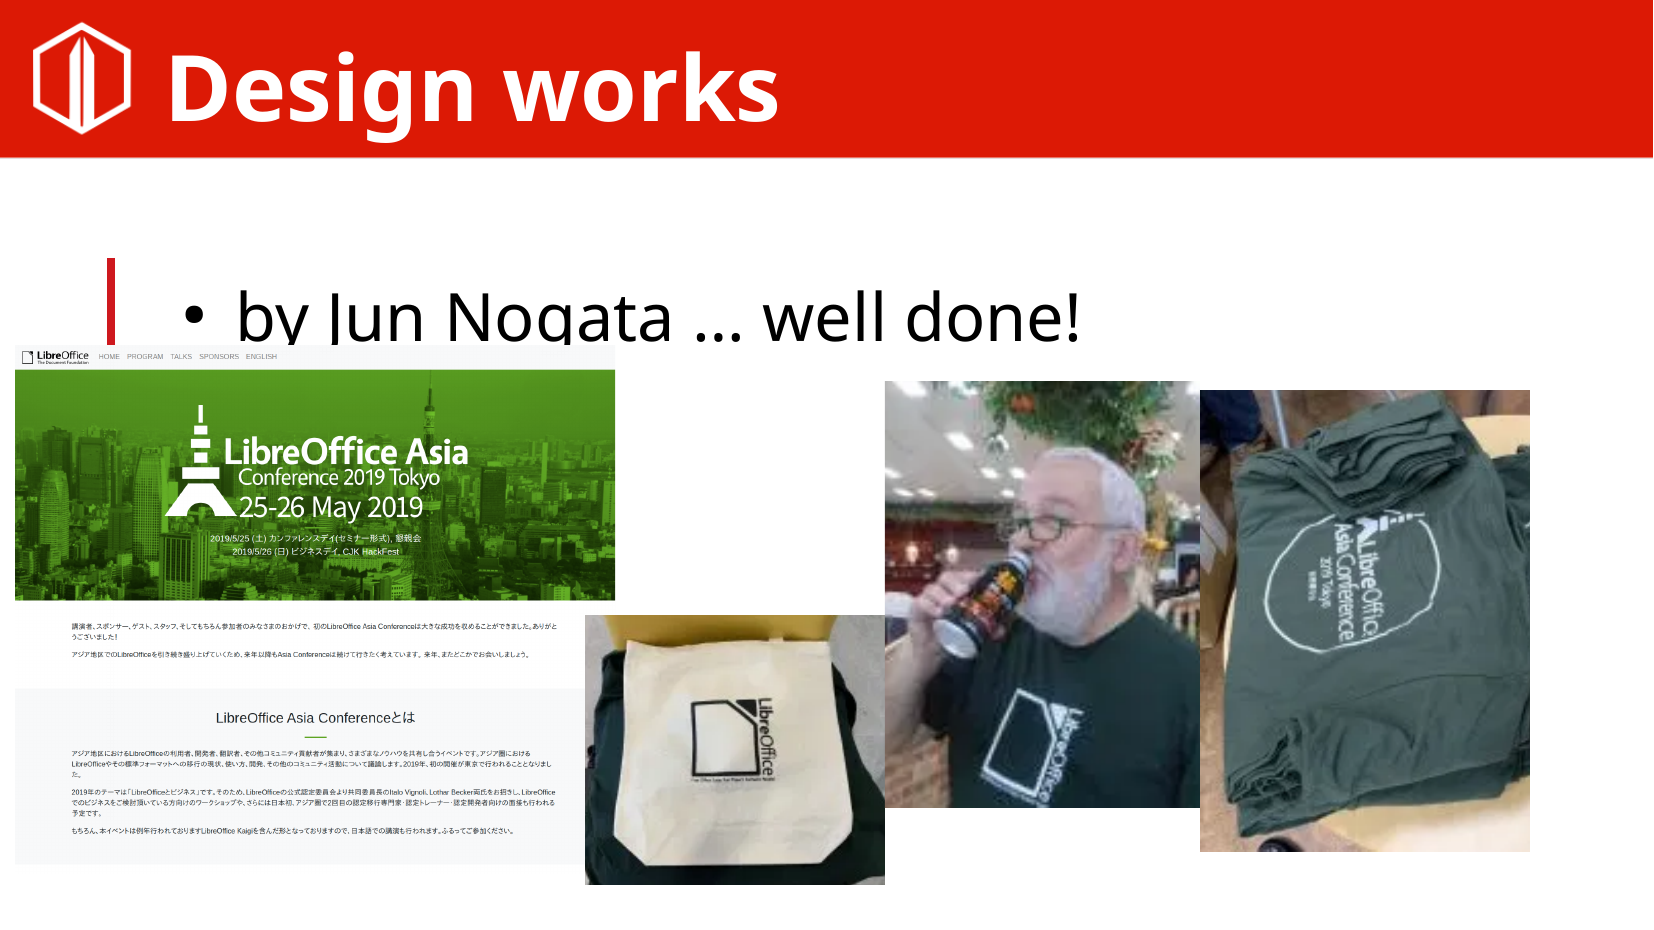

# Design works
by Jun Nogata … well done!